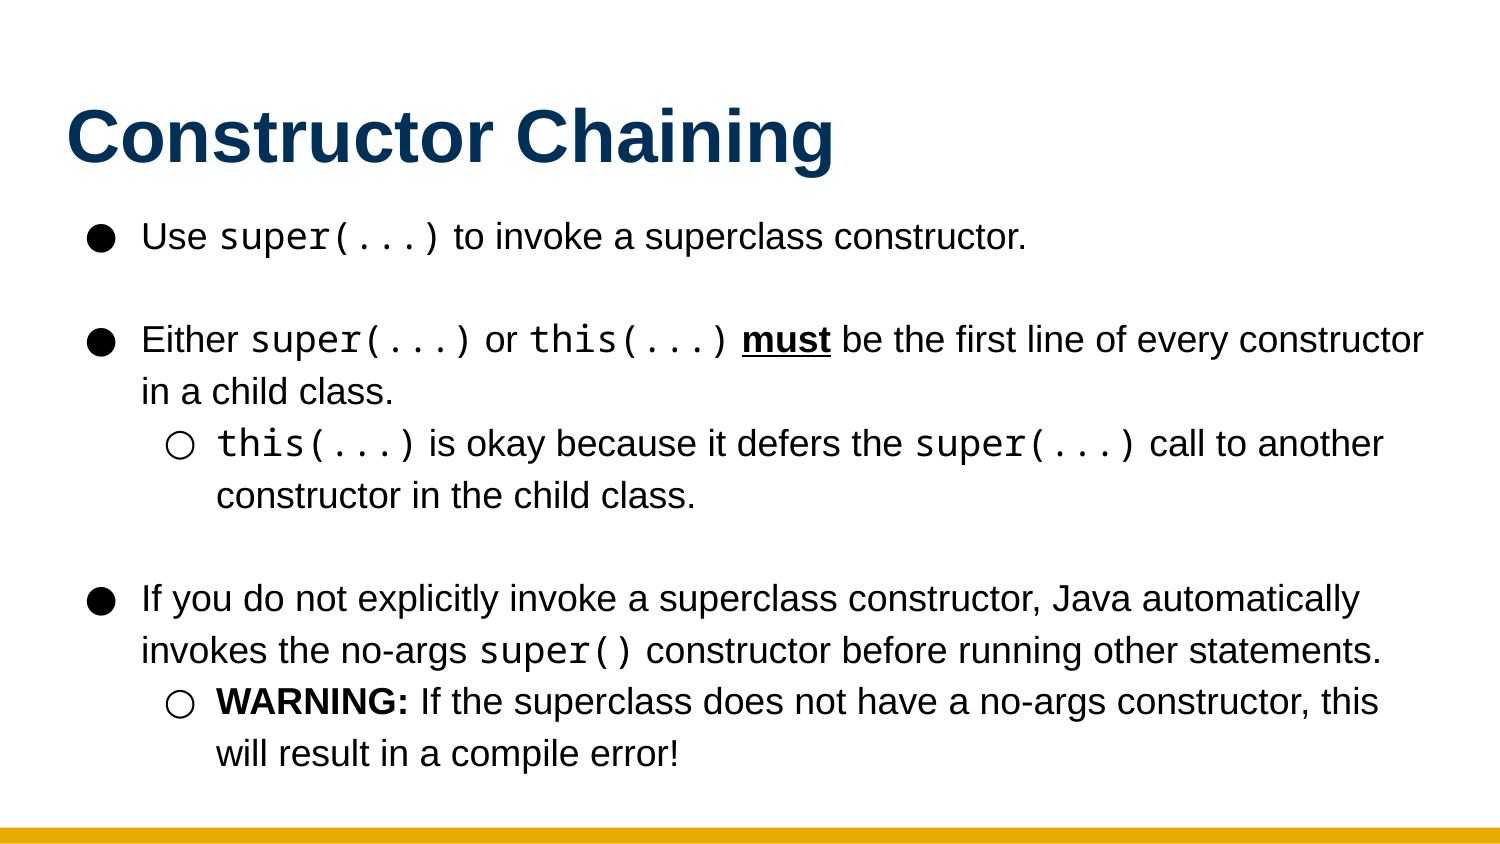

# Constructor Chaining
Use super(...) to invoke a superclass constructor.
Either super(...) or this(...) must be the first line of every constructor in a child class.
this(...) is okay because it defers the super(...) call to another constructor in the child class.
If you do not explicitly invoke a superclass constructor, Java automatically invokes the no-args super() constructor before running other statements.
WARNING: If the superclass does not have a no-args constructor, this will result in a compile error!